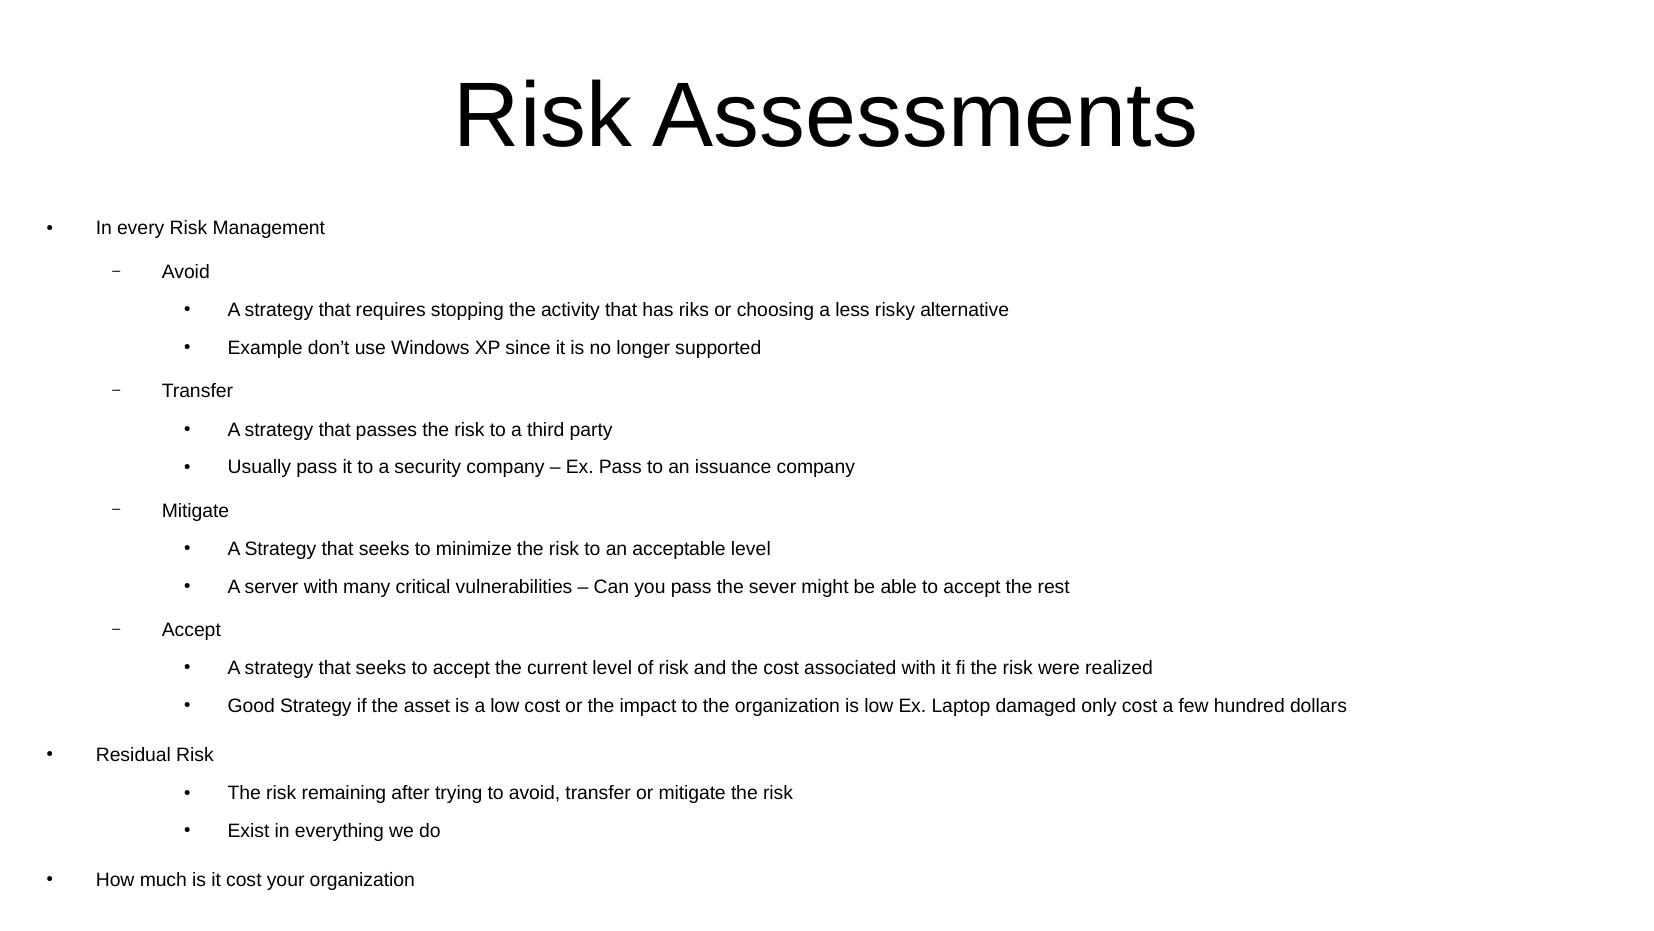

# Risk Assessments
In every Risk Management
Avoid
A strategy that requires stopping the activity that has riks or choosing a less risky alternative
Example don’t use Windows XP since it is no longer supported
Transfer
A strategy that passes the risk to a third party
Usually pass it to a security company – Ex. Pass to an issuance company
Mitigate
A Strategy that seeks to minimize the risk to an acceptable level
A server with many critical vulnerabilities – Can you pass the sever might be able to accept the rest
Accept
A strategy that seeks to accept the current level of risk and the cost associated with it fi the risk were realized
Good Strategy if the asset is a low cost or the impact to the organization is low Ex. Laptop damaged only cost a few hundred dollars
Residual Risk
The risk remaining after trying to avoid, transfer or mitigate the risk
Exist in everything we do
How much is it cost your organization